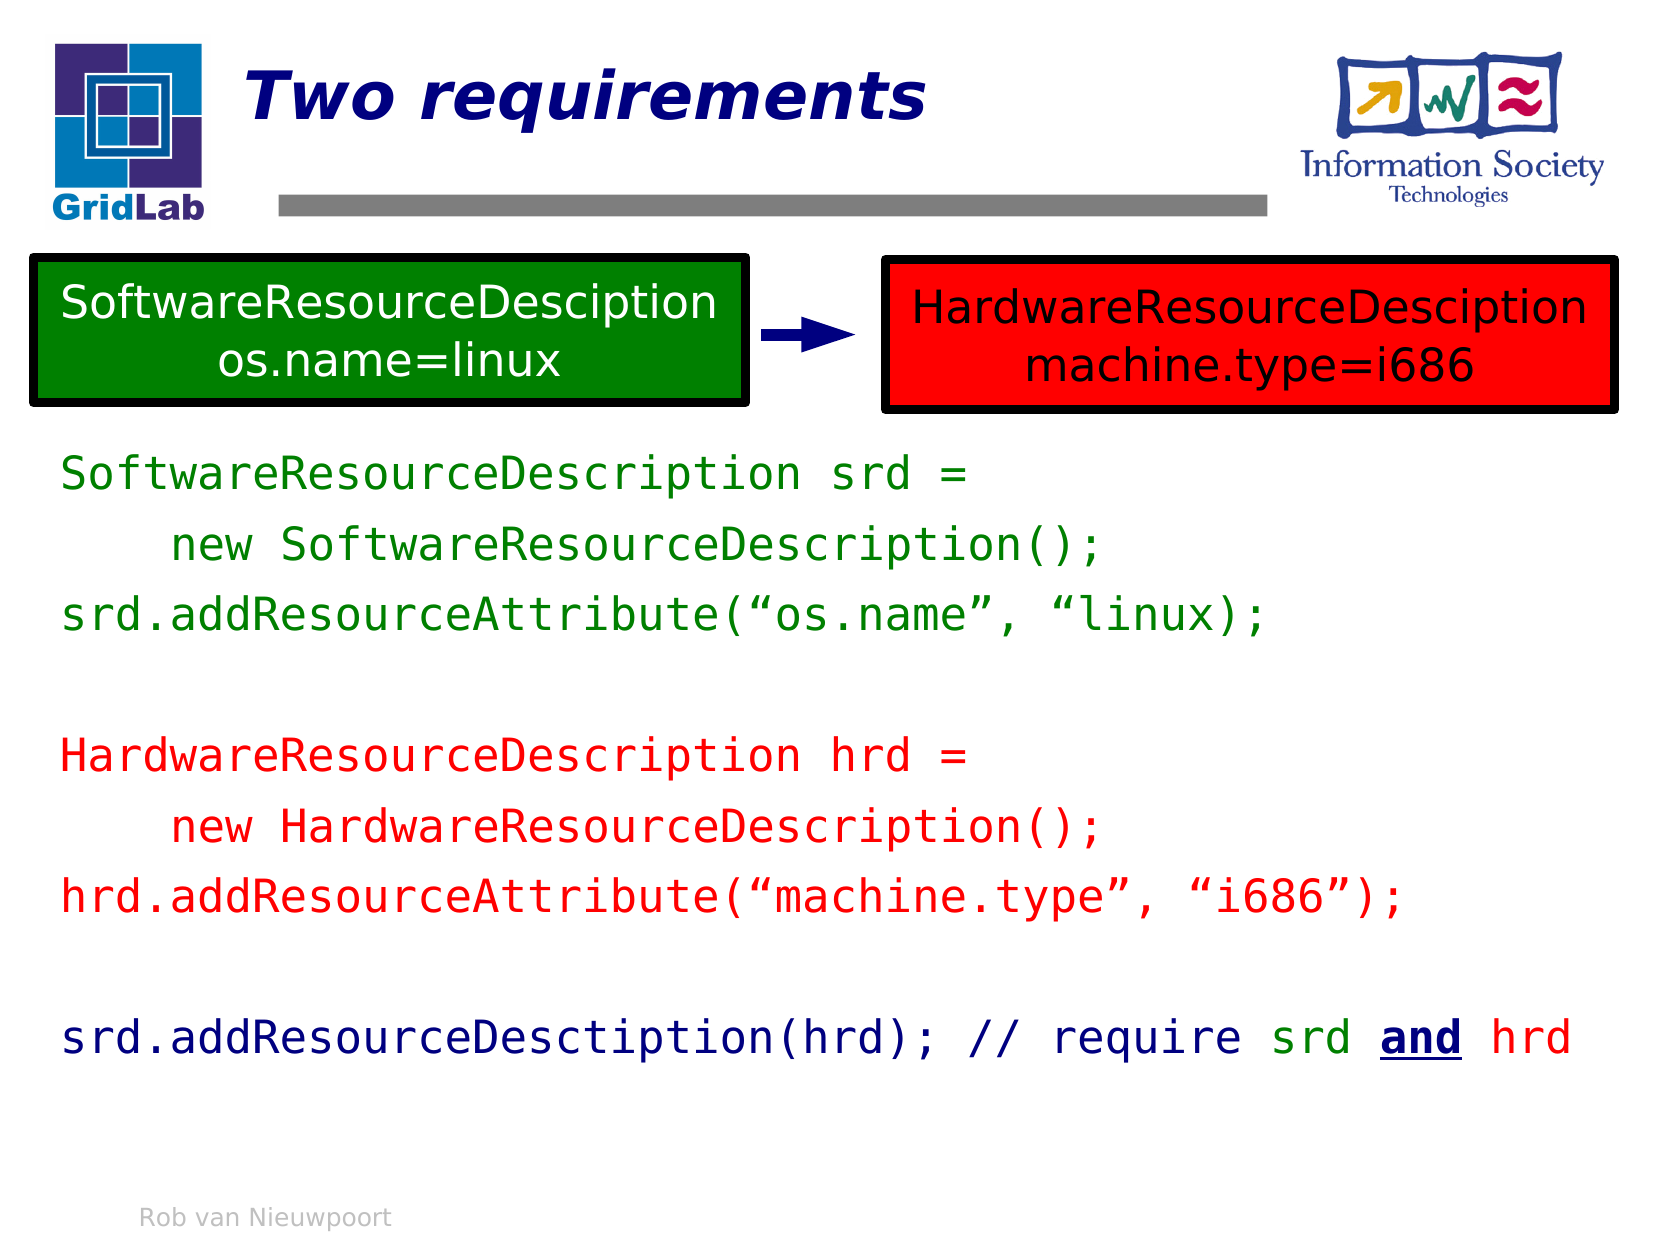

# Two requirements
SoftwareResourceDesciption
os.name=linux
HardwareResourceDesciption
machine.type=i686
SoftwareResourceDescription srd =
 new SoftwareResourceDescription();
srd.addResourceAttribute(“os.name”, “linux);
HardwareResourceDescription hrd =
 new HardwareResourceDescription();
hrd.addResourceAttribute(“machine.type”, “i686”);
srd.addResourceDesctiption(hrd); // require srd and hrd